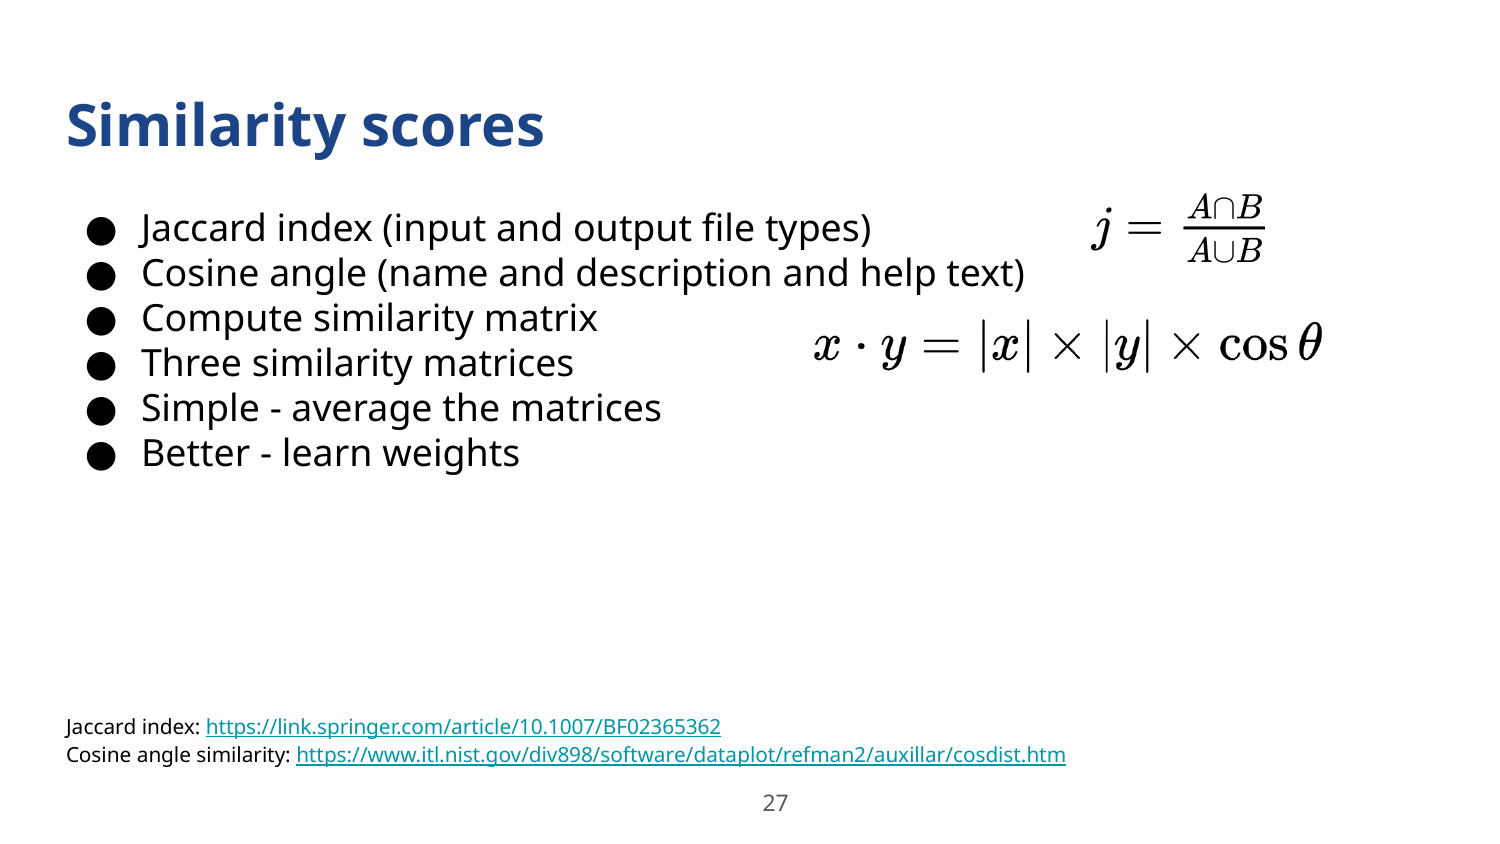

# Similarity scores
Jaccard index (input and output file types)
Cosine angle (name and description and help text)
Compute similarity matrix
Three similarity matrices
Simple - average the matrices
Better - learn weights
Jaccard index: https://link.springer.com/article/10.1007/BF02365362
Cosine angle similarity: https://www.itl.nist.gov/div898/software/dataplot/refman2/auxillar/cosdist.htm